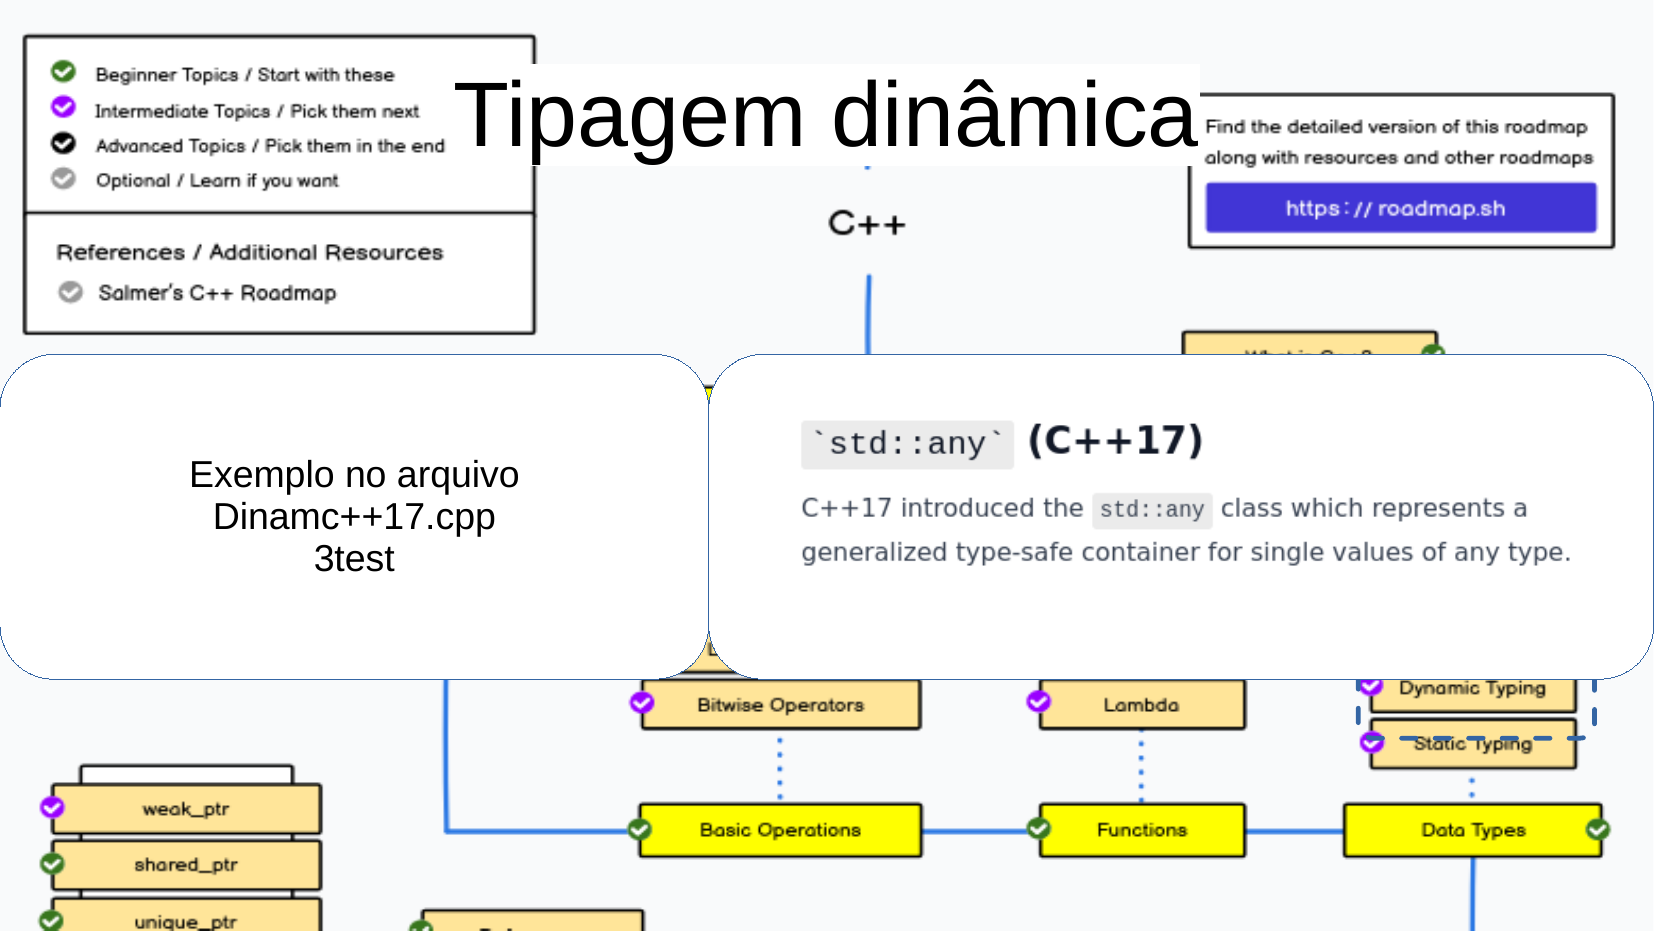

# Tipagem dinâmica
Exemplo no arquivo
Dinamc++17.cpp
3test